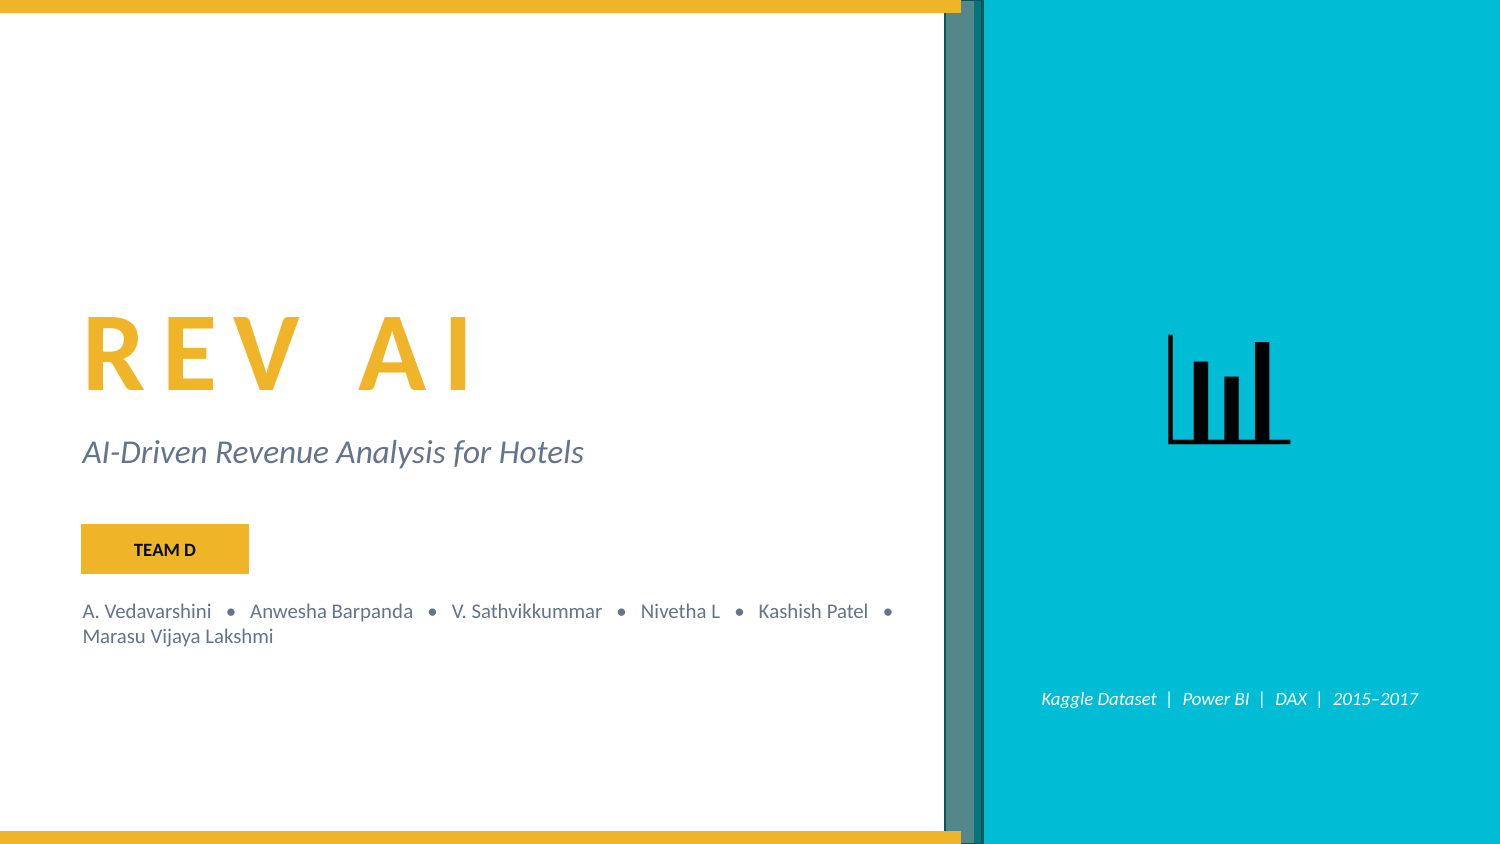

HOTEL
📊
REV AI
AI-Driven Revenue Analysis for Hotels
TEAM D
A. Vedavarshini • Anwesha Barpanda • V. Sathvikkummar • Nivetha L • Kashish Patel • Marasu Vijaya Lakshmi
Kaggle Dataset | Power BI | DAX | 2015–2017